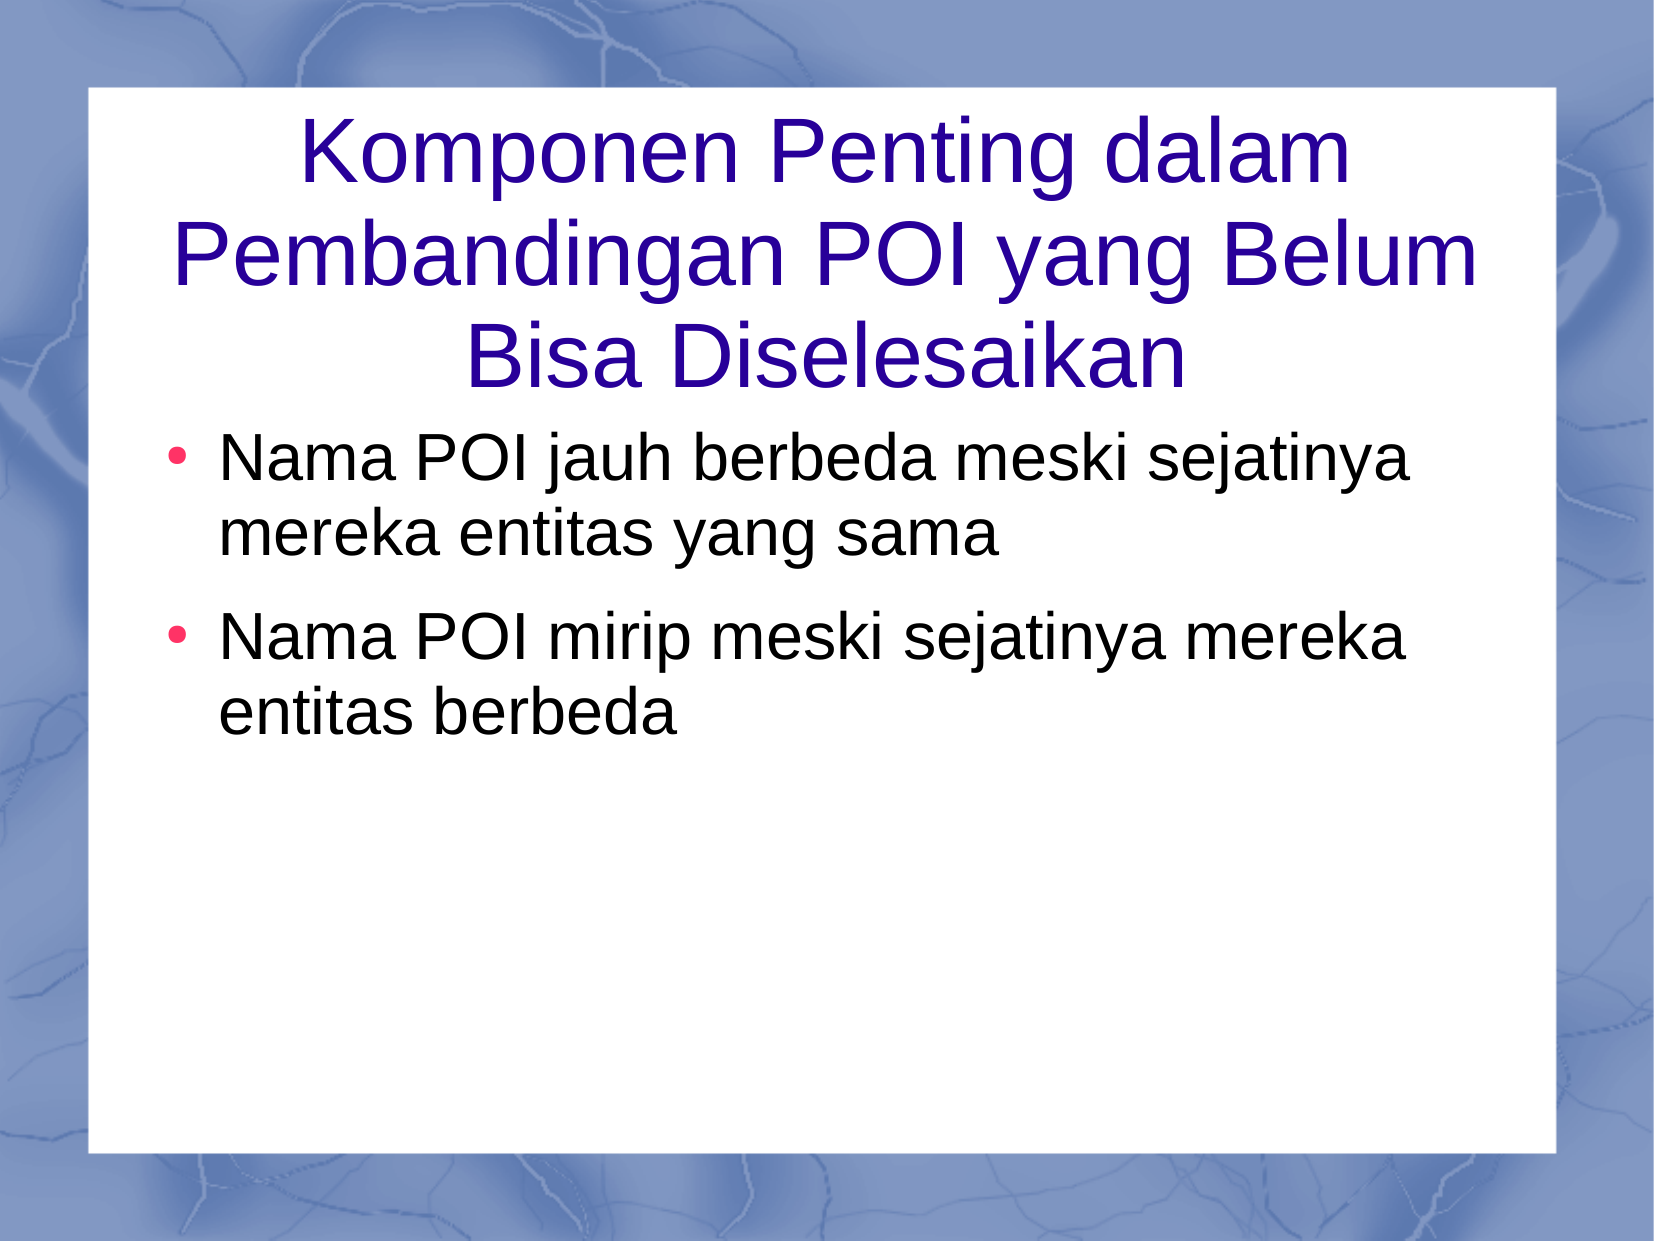

# Komponen Penting dalam Pembandingan POI yang Belum Bisa Diselesaikan
Nama POI jauh berbeda meski sejatinya mereka entitas yang sama
Nama POI mirip meski sejatinya mereka entitas berbeda